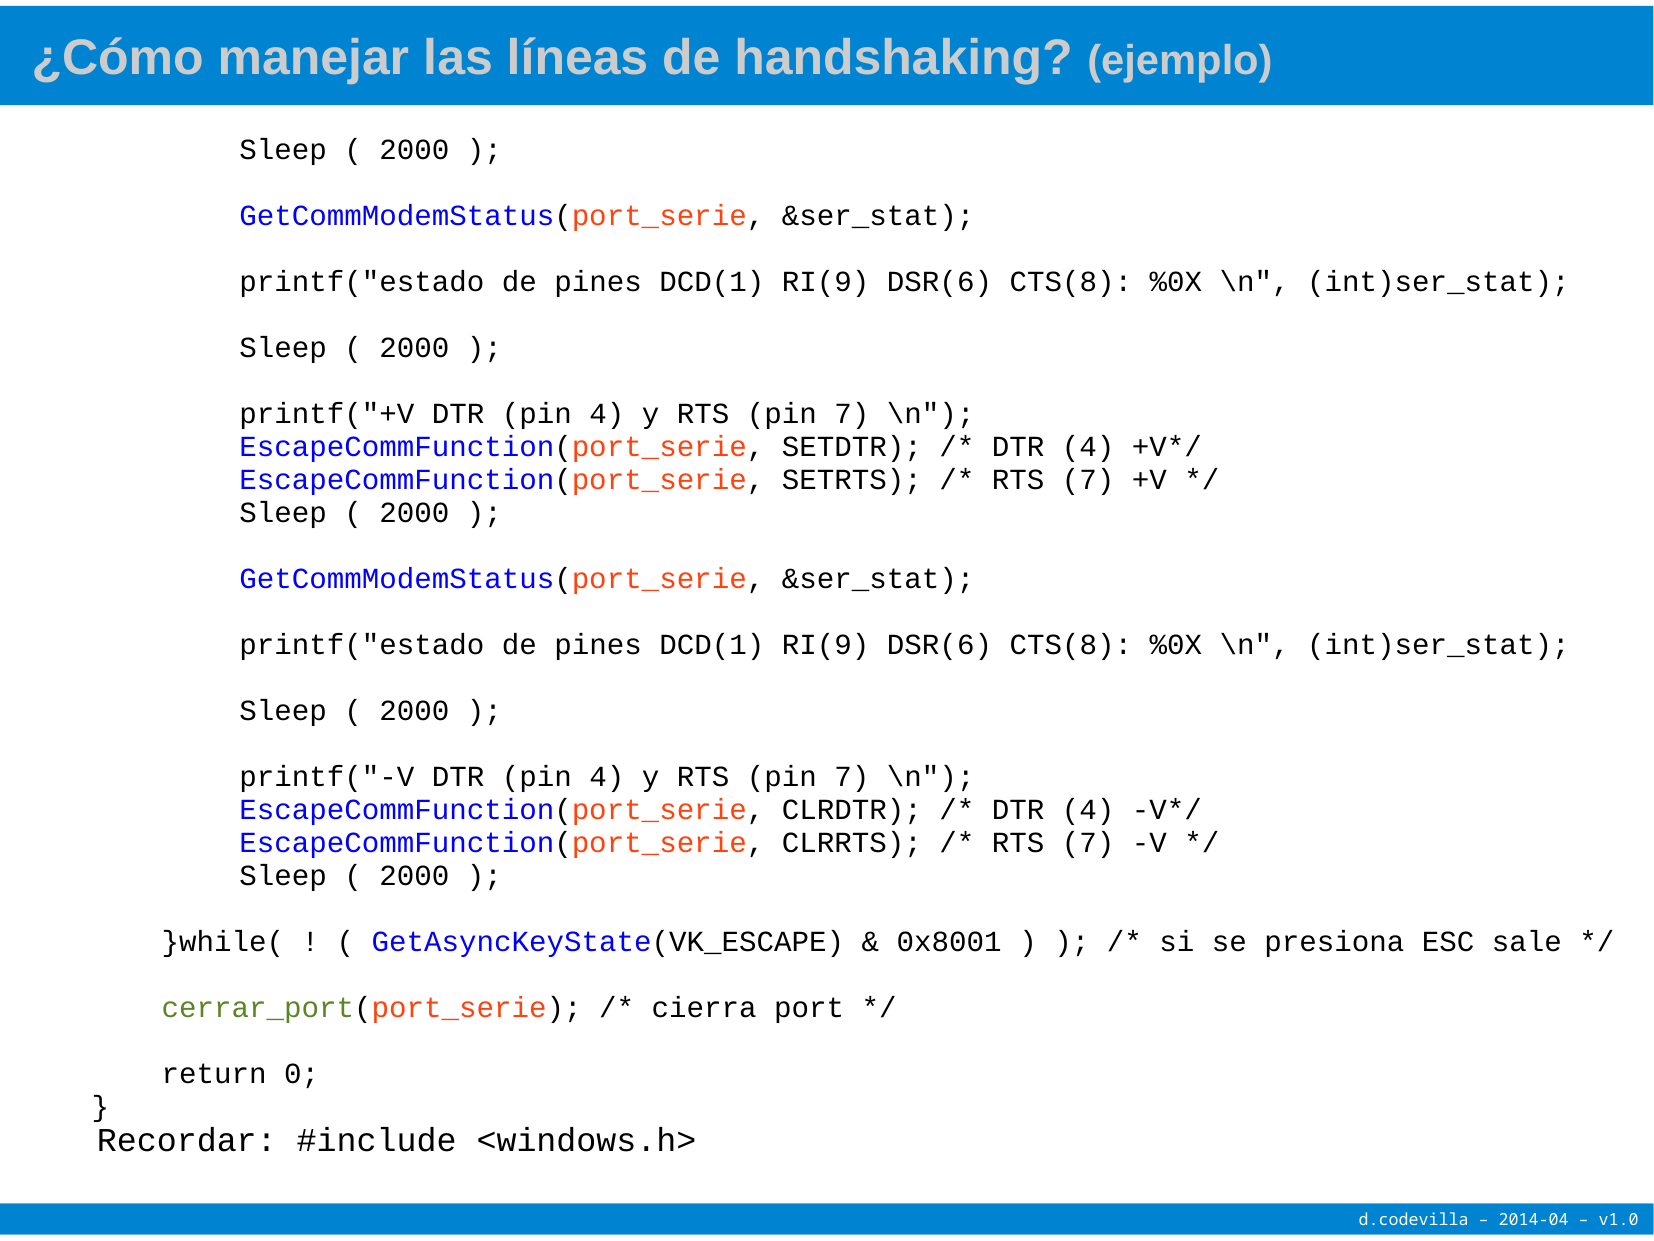

¿Cómo manejar las líneas de handshaking? (ejemplo)
		Sleep ( 2000 );
		GetCommModemStatus(port_serie, &ser_stat);
		printf("estado de pines DCD(1) RI(9) DSR(6) CTS(8): %0X \n", (int)ser_stat);
		Sleep ( 2000 );
		printf("+V DTR (pin 4) y RTS (pin 7) \n");
 	EscapeCommFunction(port_serie, SETDTR); /* DTR (4) +V*/
		EscapeCommFunction(port_serie, SETRTS); /* RTS (7) +V */
		Sleep ( 2000 );
		GetCommModemStatus(port_serie, &ser_stat);
		printf("estado de pines DCD(1) RI(9) DSR(6) CTS(8): %0X \n", (int)ser_stat);
 	Sleep ( 2000 );
		printf("-V DTR (pin 4) y RTS (pin 7) \n");
 	EscapeCommFunction(port_serie, CLRDTR); /* DTR (4) -V*/
		EscapeCommFunction(port_serie, CLRRTS); /* RTS (7) -V */
		Sleep ( 2000 );
 }while( ! ( GetAsyncKeyState(VK_ESCAPE) & 0x8001 ) ); /* si se presiona ESC sale */
 cerrar_port(port_serie); /* cierra port */
 return 0;
}
Recordar: #include <windows.h>